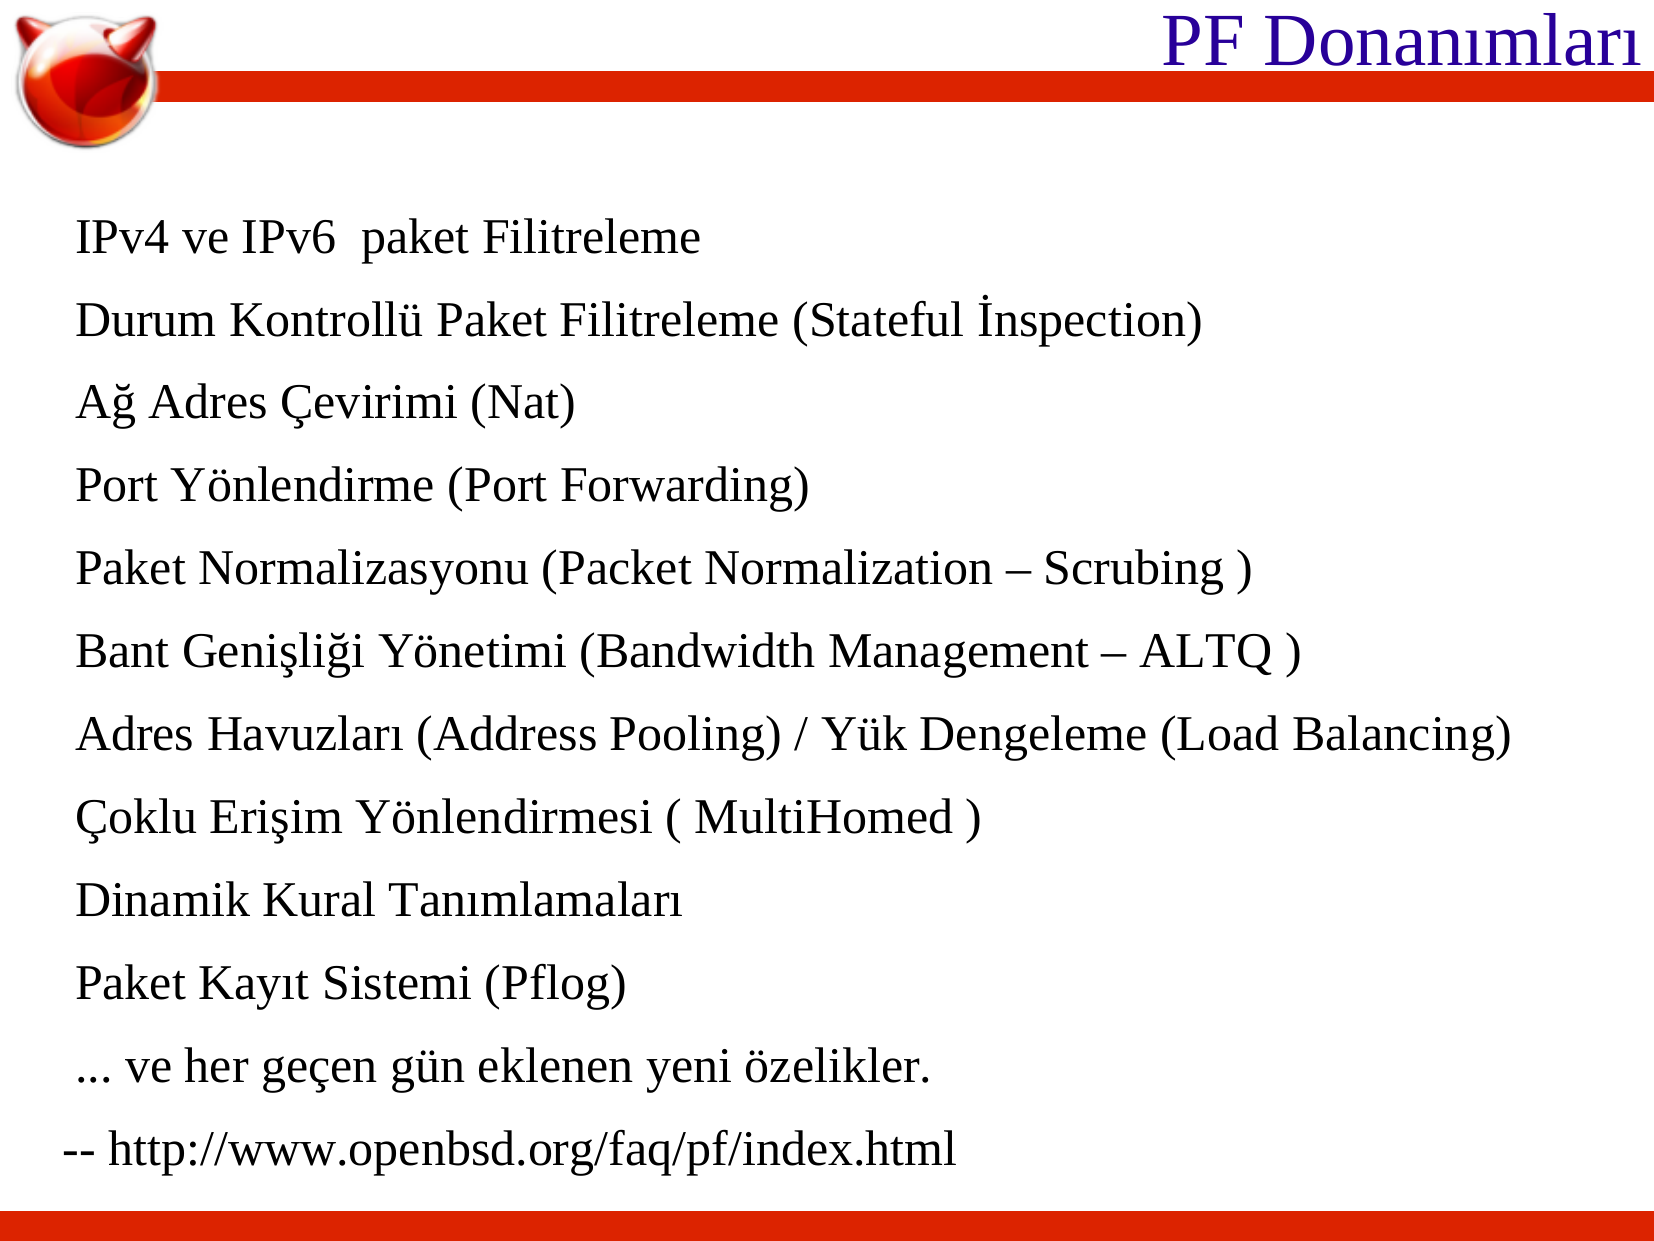

PF Donanımları
 IPv4 ve IPv6 paket Filitreleme
 Durum Kontrollü Paket Filitreleme (Stateful İnspection)
 Ağ Adres Çevirimi (Nat)
 Port Yönlendirme (Port Forwarding)
 Paket Normalizasyonu (Packet Normalization – Scrubing )
 Bant Genişliği Yönetimi (Bandwidth Management – ALTQ )
 Adres Havuzları (Address Pooling) / Yük Dengeleme (Load Balancing)
 Çoklu Erişim Yönlendirmesi ( MultiHomed )
 Dinamik Kural Tanımlamaları
 Paket Kayıt Sistemi (Pflog)
 ... ve her geçen gün eklenen yeni özelikler.
-- http://www.openbsd.org/faq/pf/index.html